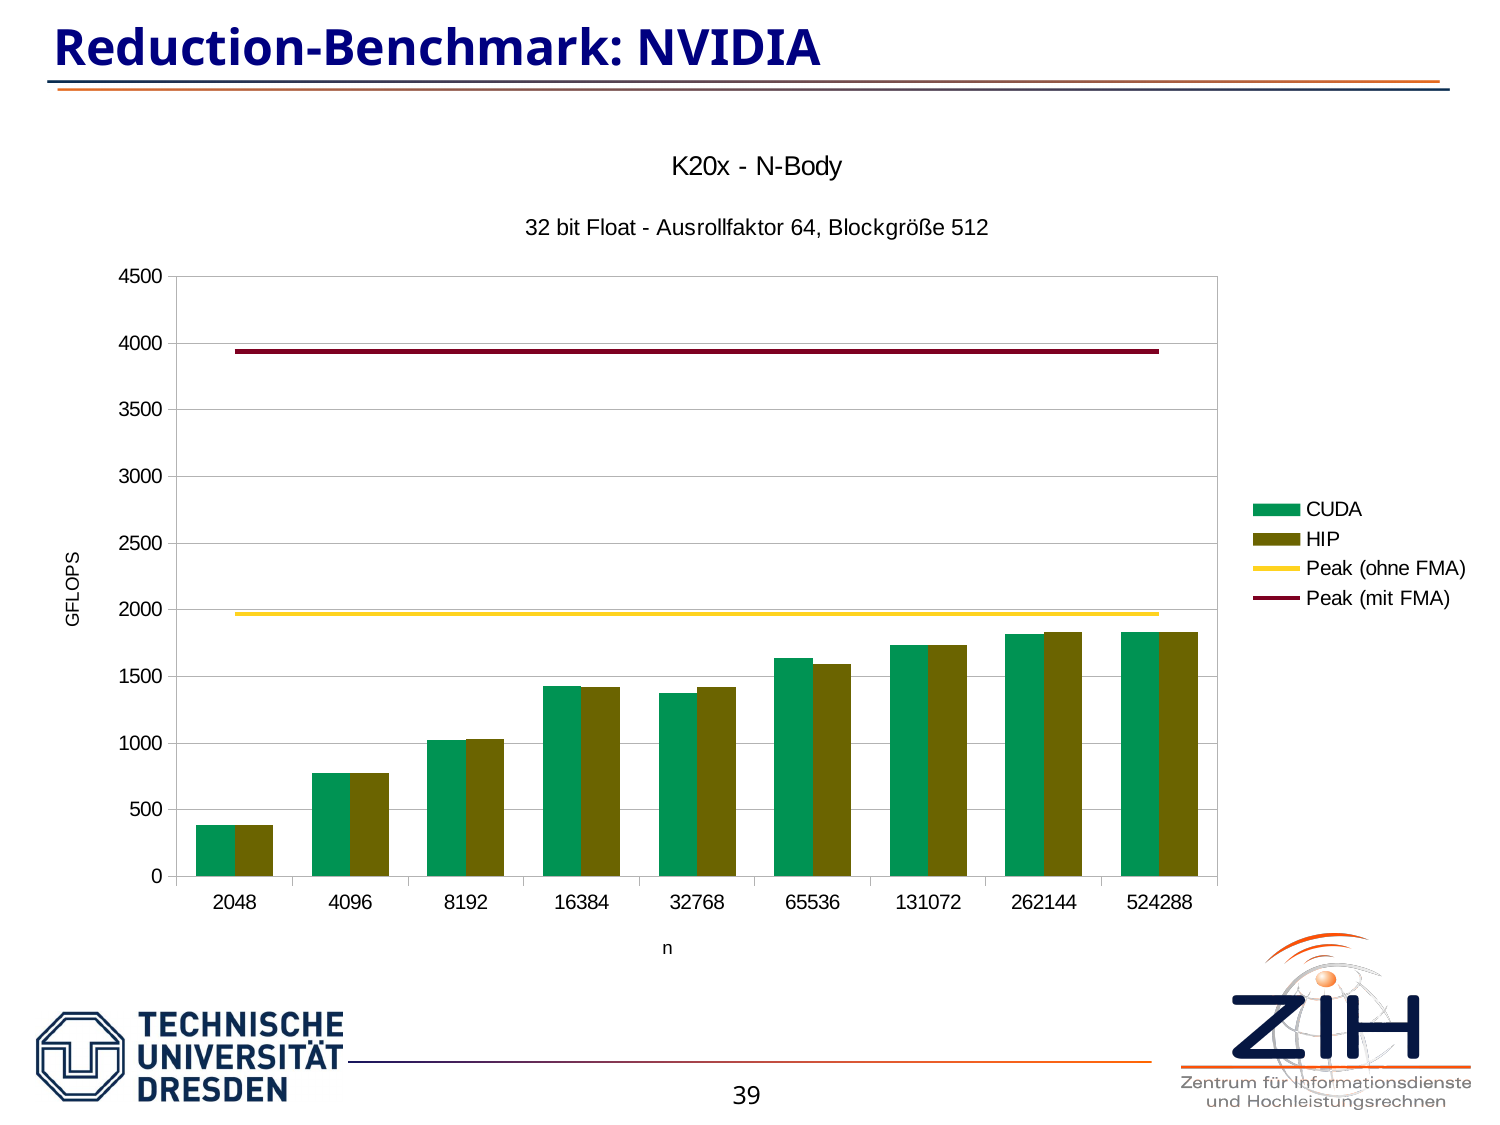

# Reduction-Benchmark: NVIDIA
### Chart: K20x - N-Body
32 bit Float - Ausrollfaktor 64, Blockgröße 512
| Category | CUDA | HIP | Peak (ohne FMA) | Peak (mit FMA) |
|---|---|---|---|---|
| 2048 | 382.815 | 382.452 | 1967.5 | 3935.0 |
| 4096 | 774.651 | 776.228 | 1967.5 | 3935.0 |
| 8192 | 1025.49 | 1027.15 | 1967.5 | 3935.0 |
| 16384 | 1424.8 | 1420.06 | 1967.5 | 3935.0 |
| 32768 | 1377.13 | 1421.03 | 1967.5 | 3935.0 |
| 65536 | 1635.01 | 1596.14 | 1967.5 | 3935.0 |
| 131072 | 1733.56 | 1732.86 | 1967.5 | 3935.0 |
| 262144 | 1818.88 | 1829.67 | 1967.5 | 3935.0 |
| 524288 | 1831.89 | 1829.65 | 1967.5 | 3935.0 |39